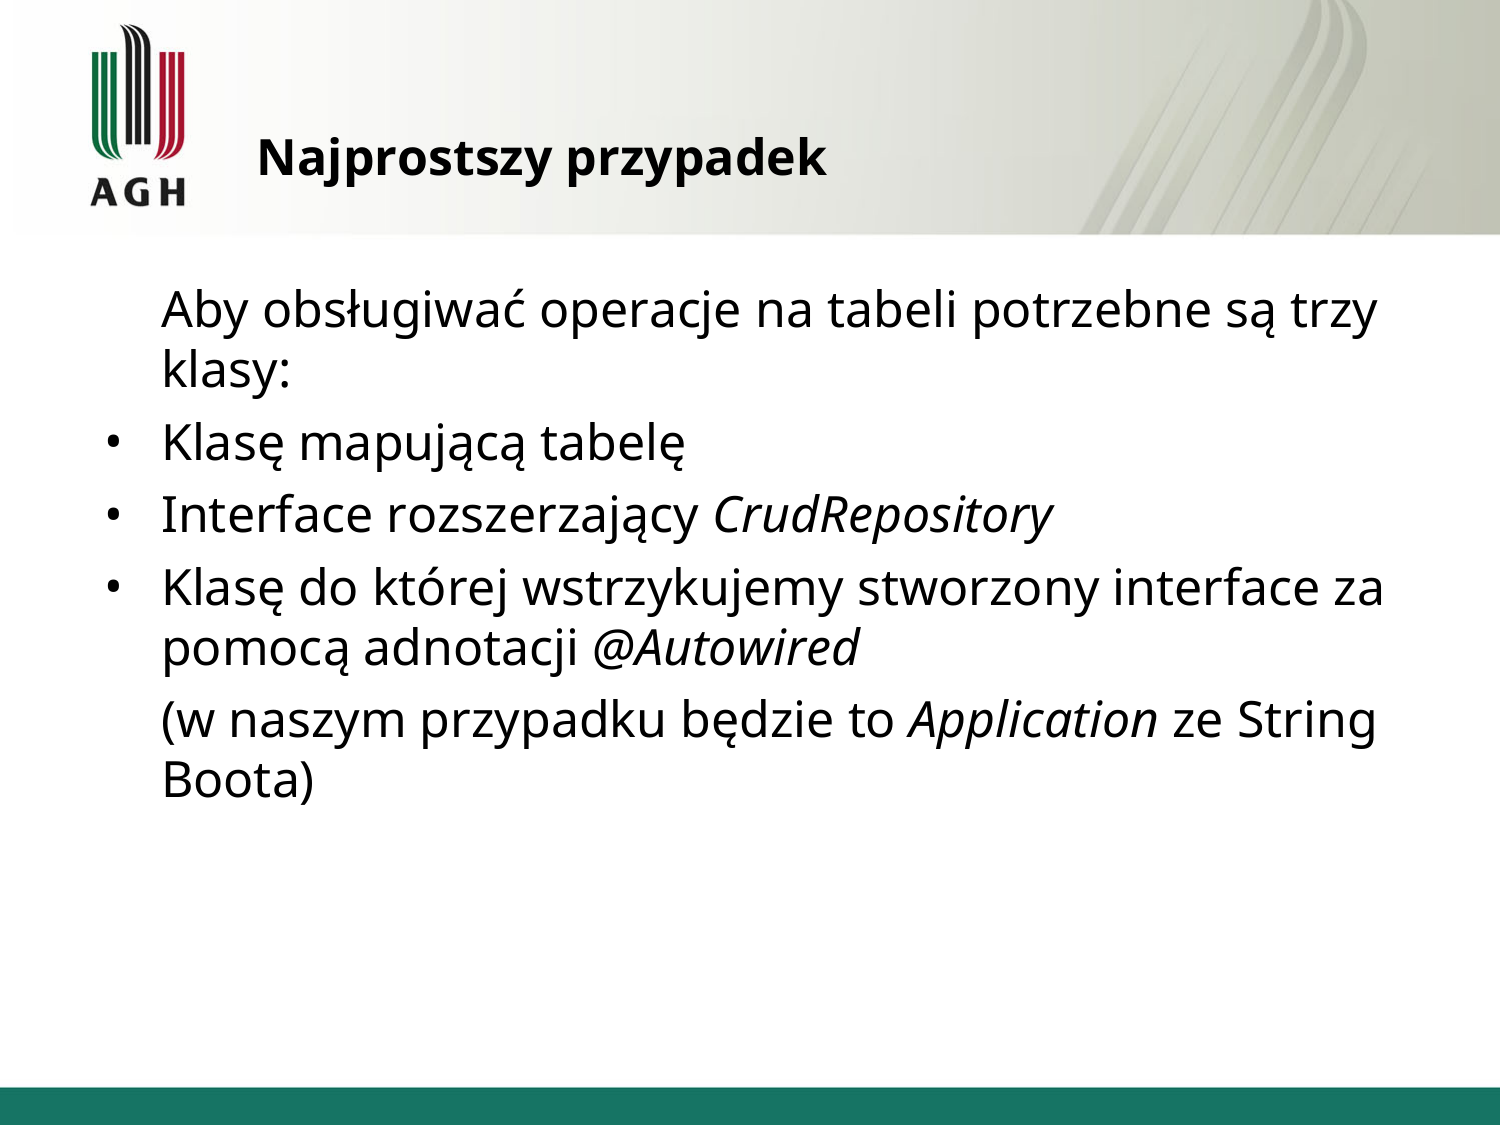

# Najprostszy przypadek
Aby obsługiwać operacje na tabeli potrzebne są trzy klasy:
Klasę mapującą tabelę
Interface rozszerzający CrudRepository
Klasę do której wstrzykujemy stworzony interface za pomocą adnotacji @Autowired
(w naszym przypadku będzie to Application ze String Boota)